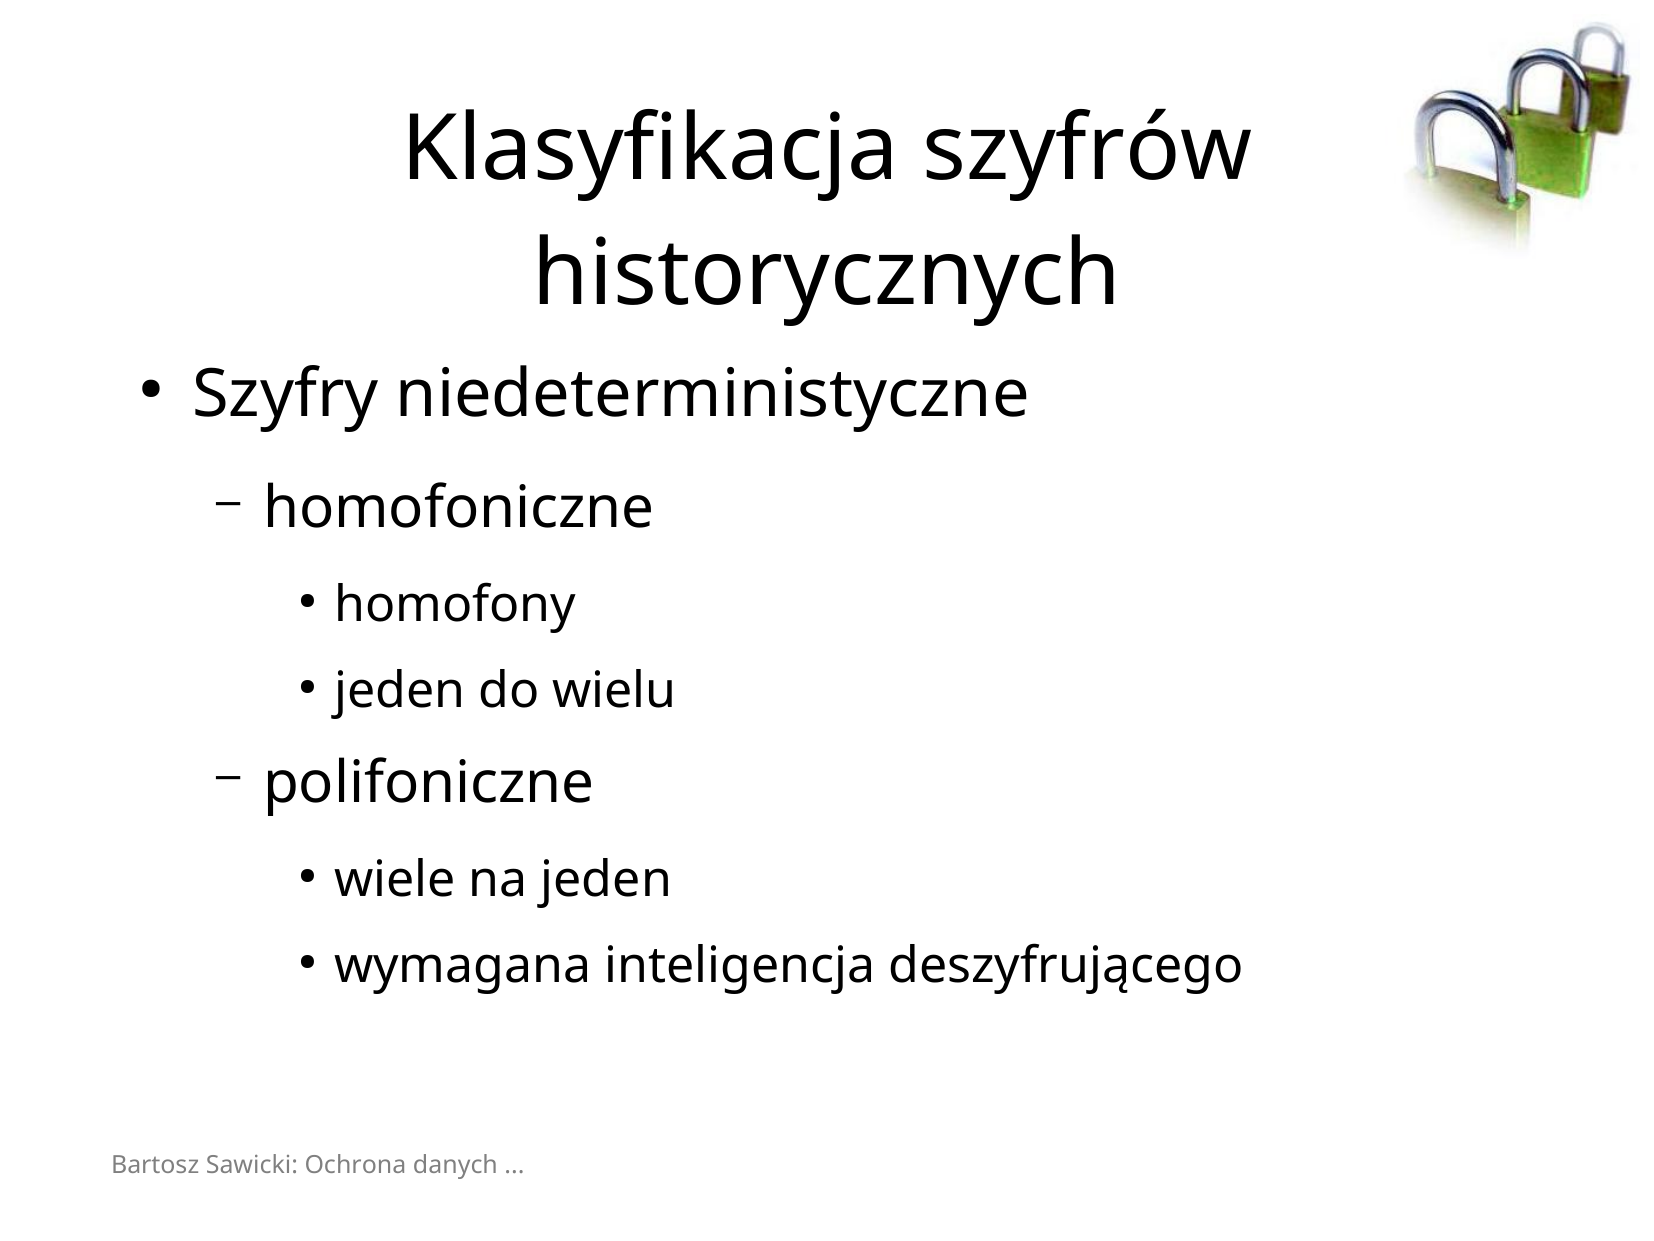

# Klasyfikacja szyfrów historycznych
Szyfry niedeterministyczne
homofoniczne
homofony
jeden do wielu
polifoniczne
wiele na jeden
wymagana inteligencja deszyfrującego